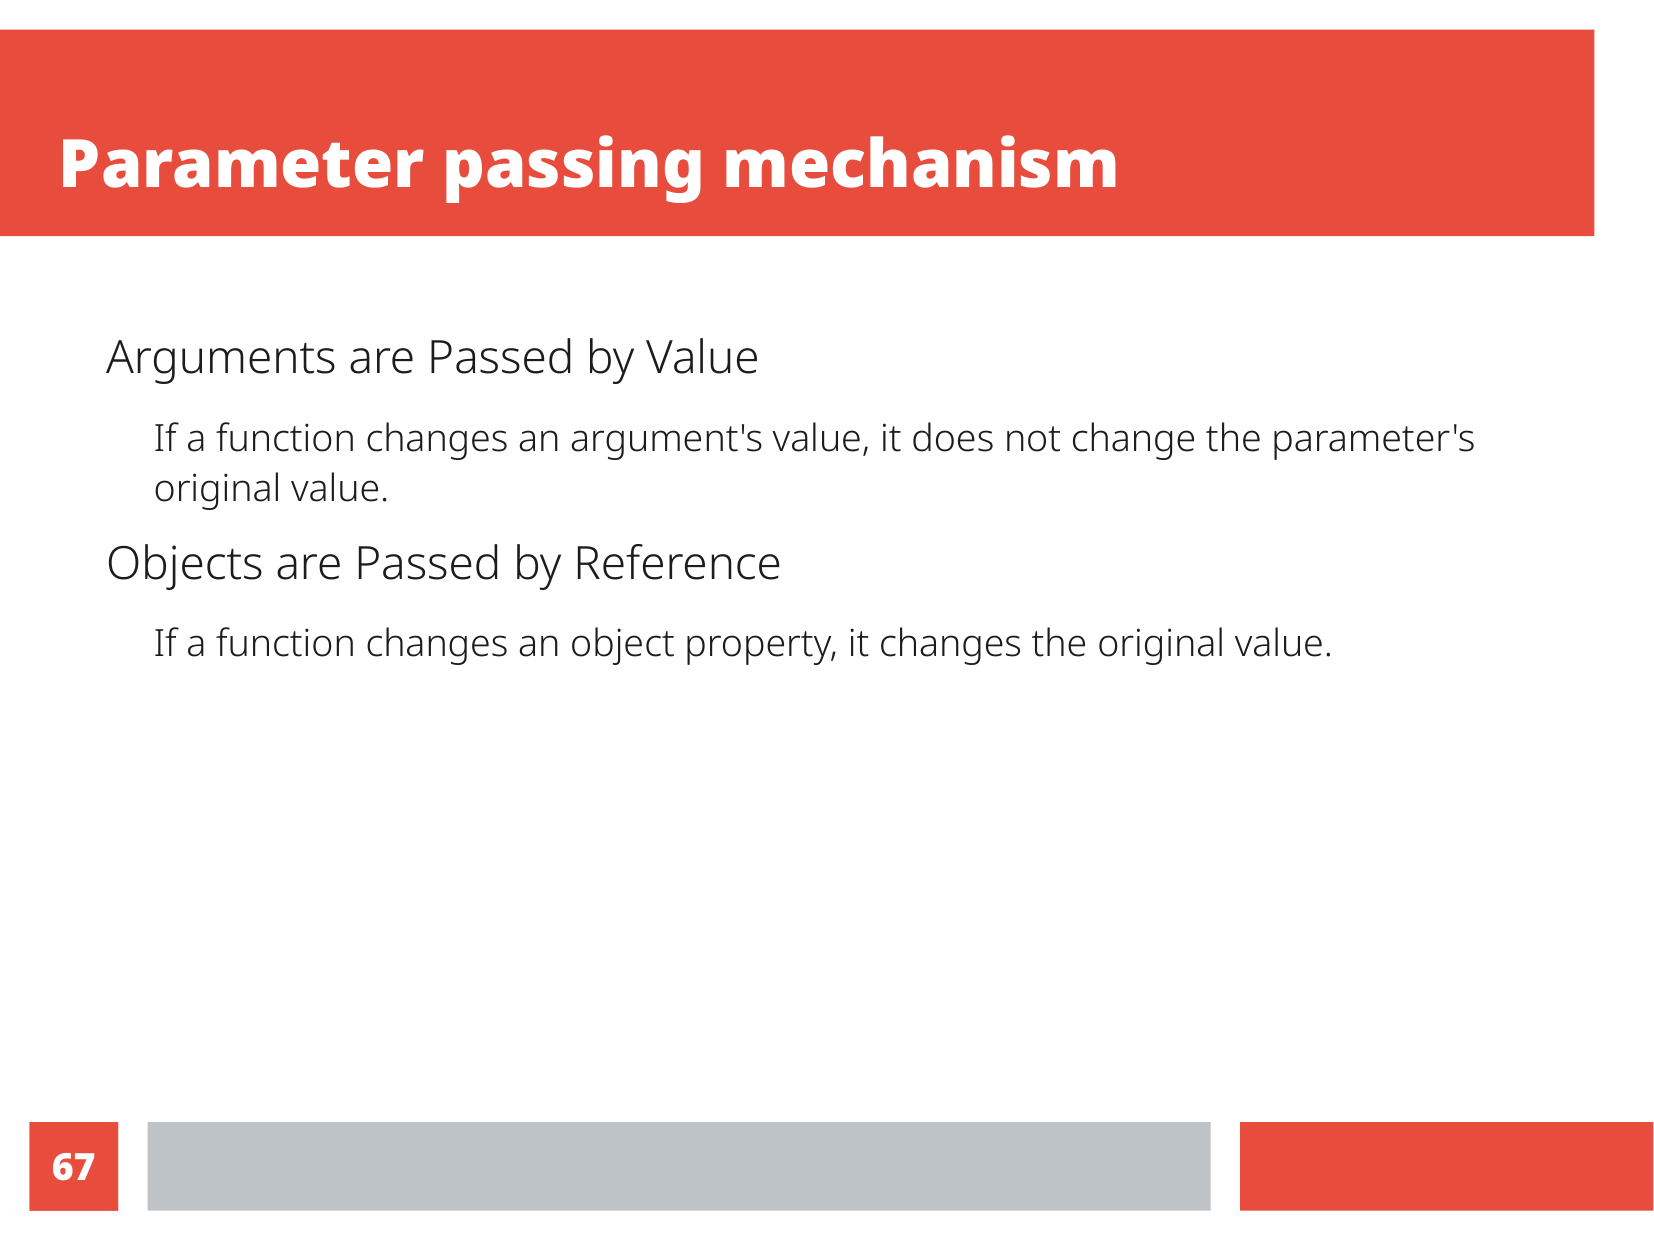

# Parameter passing mechanism
Arguments are Passed by Value
If a function changes an argument's value, it does not change the parameter's original value.
Objects are Passed by Reference
If a function changes an object property, it changes the original value.
67